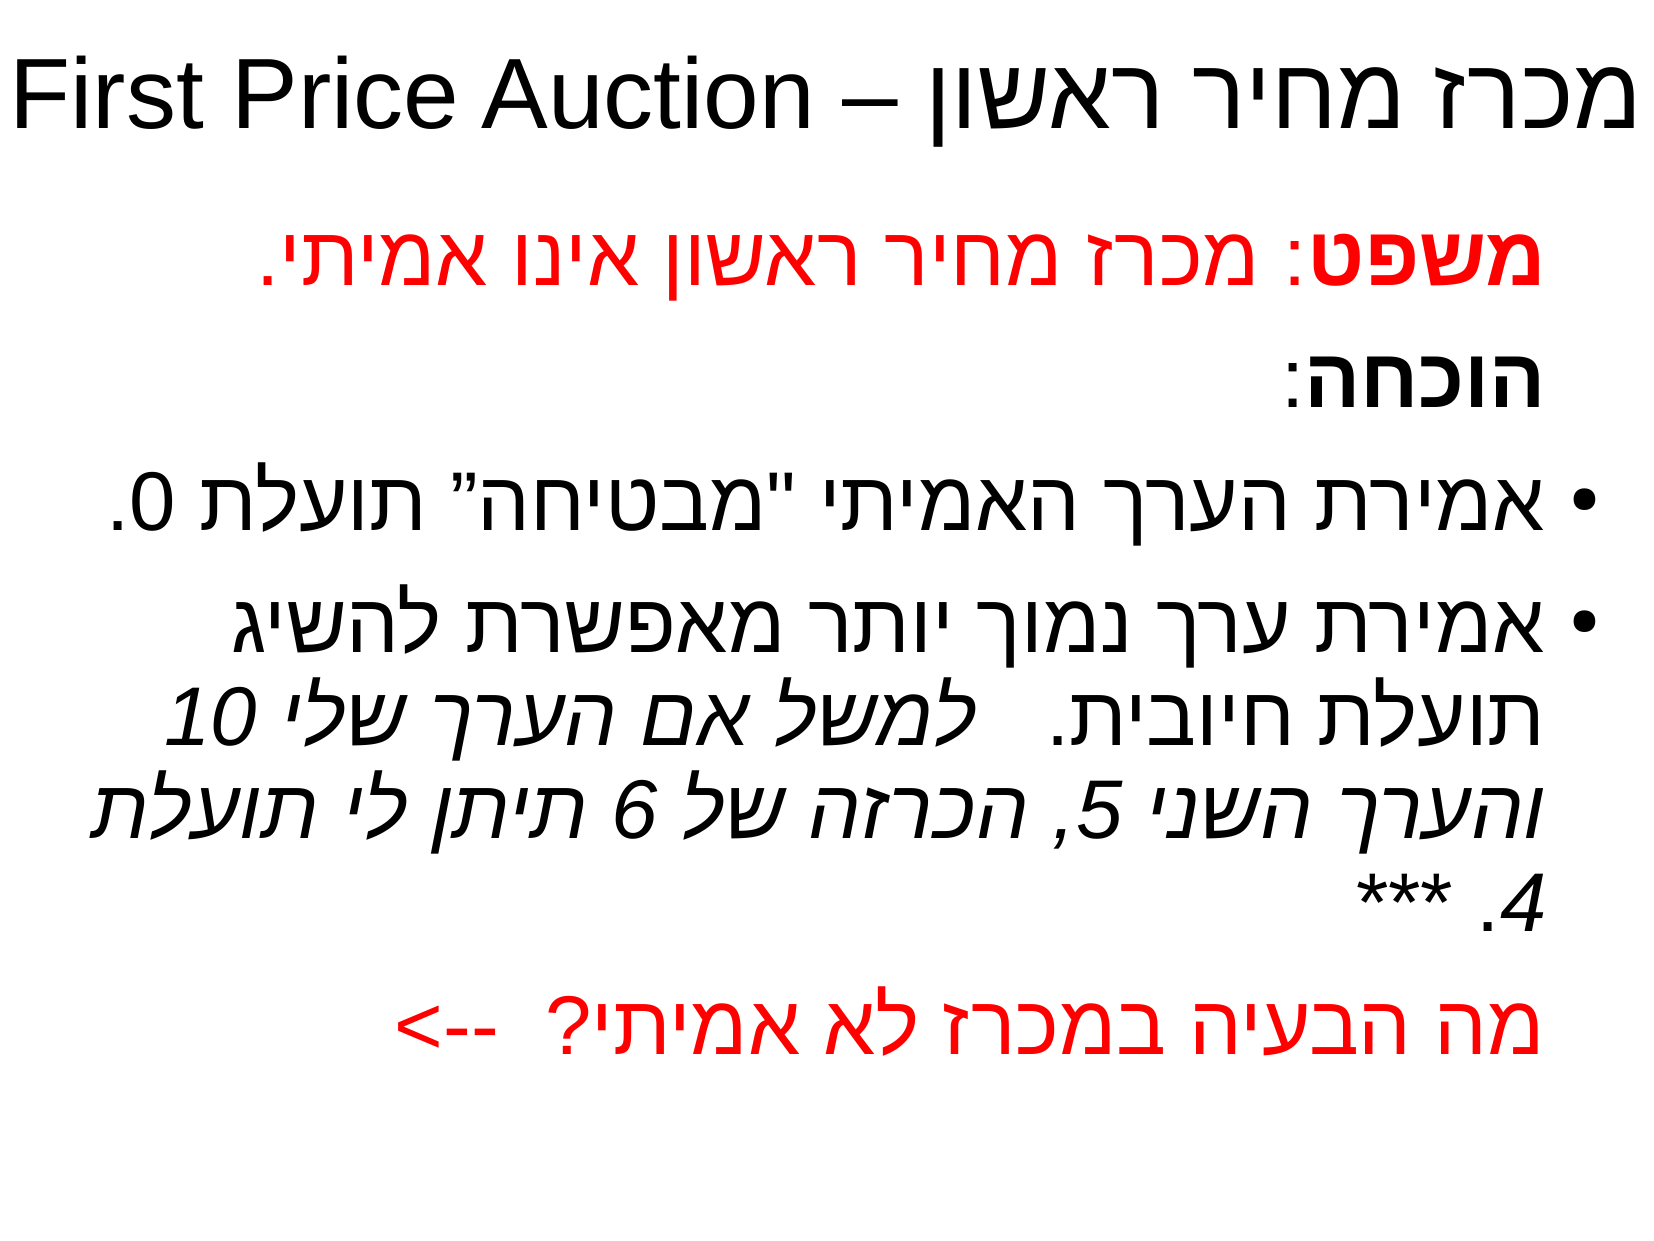

# מכרז מחיר ראשון – First Price Auction
משפט: מכרז מחיר ראשון אינו אמיתי.
הוכחה:
אמירת הערך האמיתי "מבטיחה” תועלת 0.
אמירת ערך נמוך יותר מאפשרת להשיג תועלת חיובית. למשל אם הערך שלי 10 והערך השני 5, הכרזה של 6 תיתן לי תועלת 4. ***
מה הבעיה במכרז לא אמיתי? -->